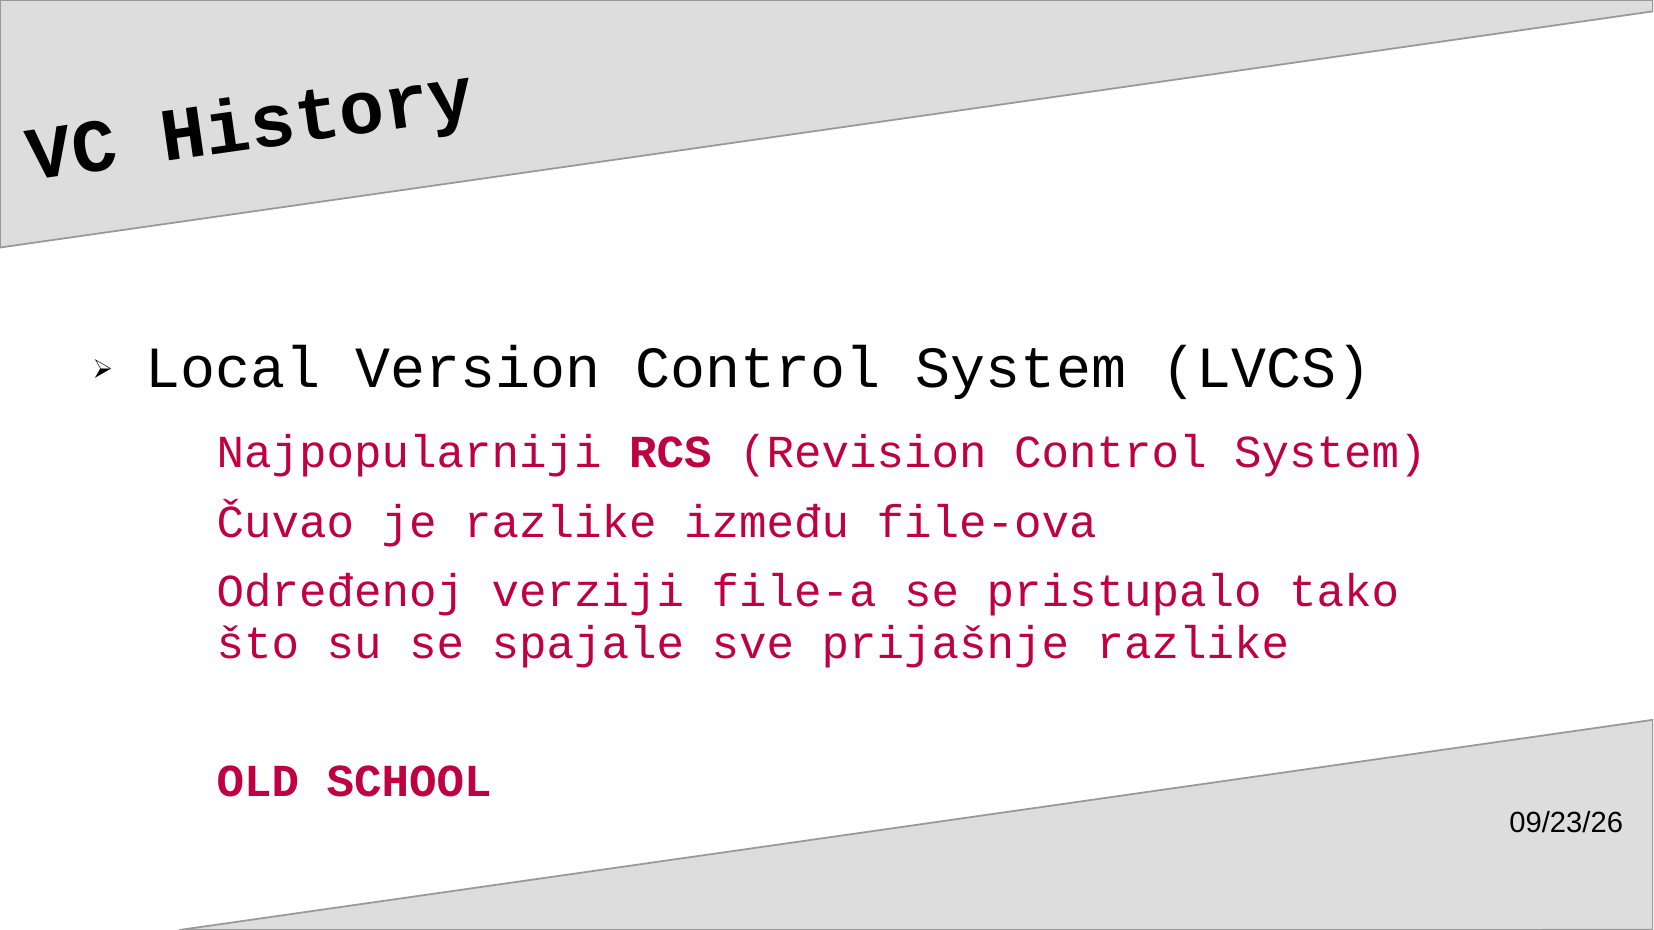

# VC History
Local Version Control System (LVCS)
Najpopularniji RCS (Revision Control System)
Čuvao je razlike između file-ova
Određenoj verziji file-a se pristupalo tako što su se spajale sve prijašnje razlike
OLD SCHOOL
6